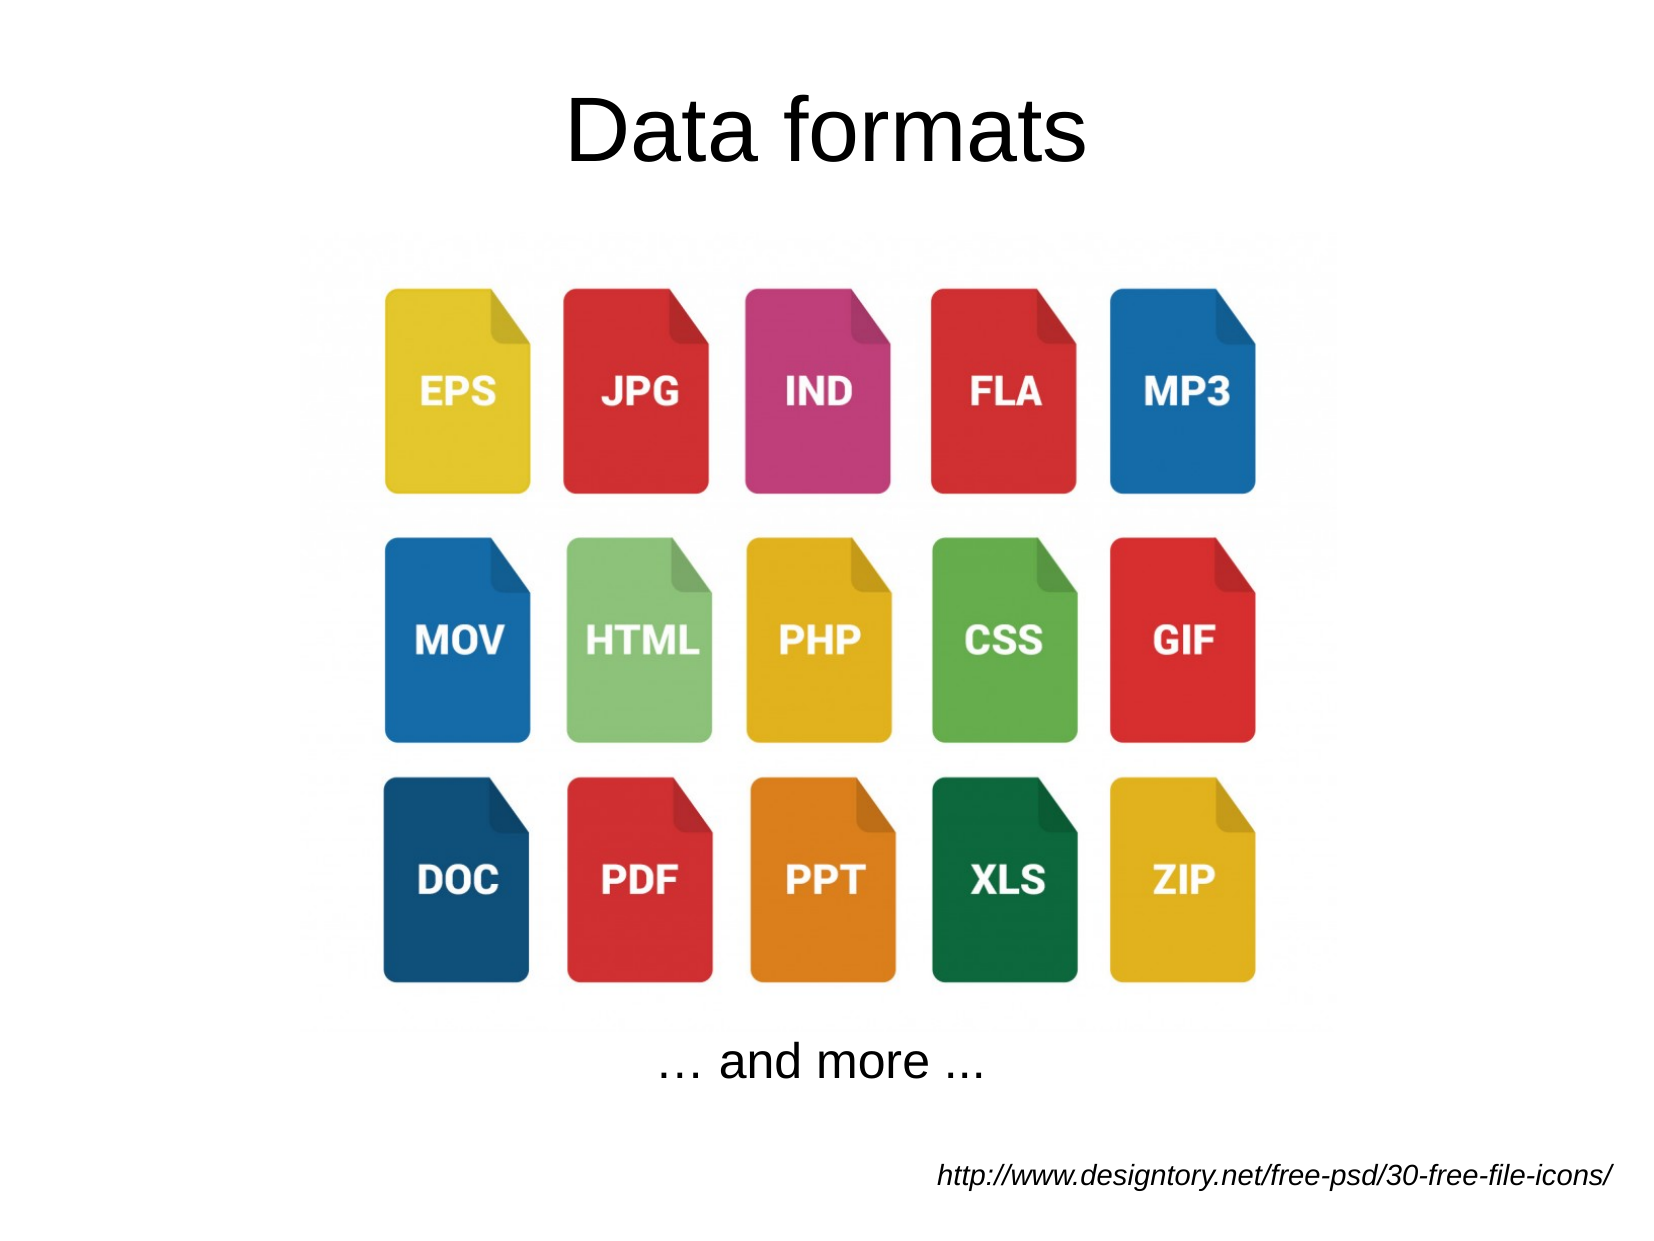

# Data formats
… and more ...
http://www.designtory.net/free-psd/30-free-file-icons/